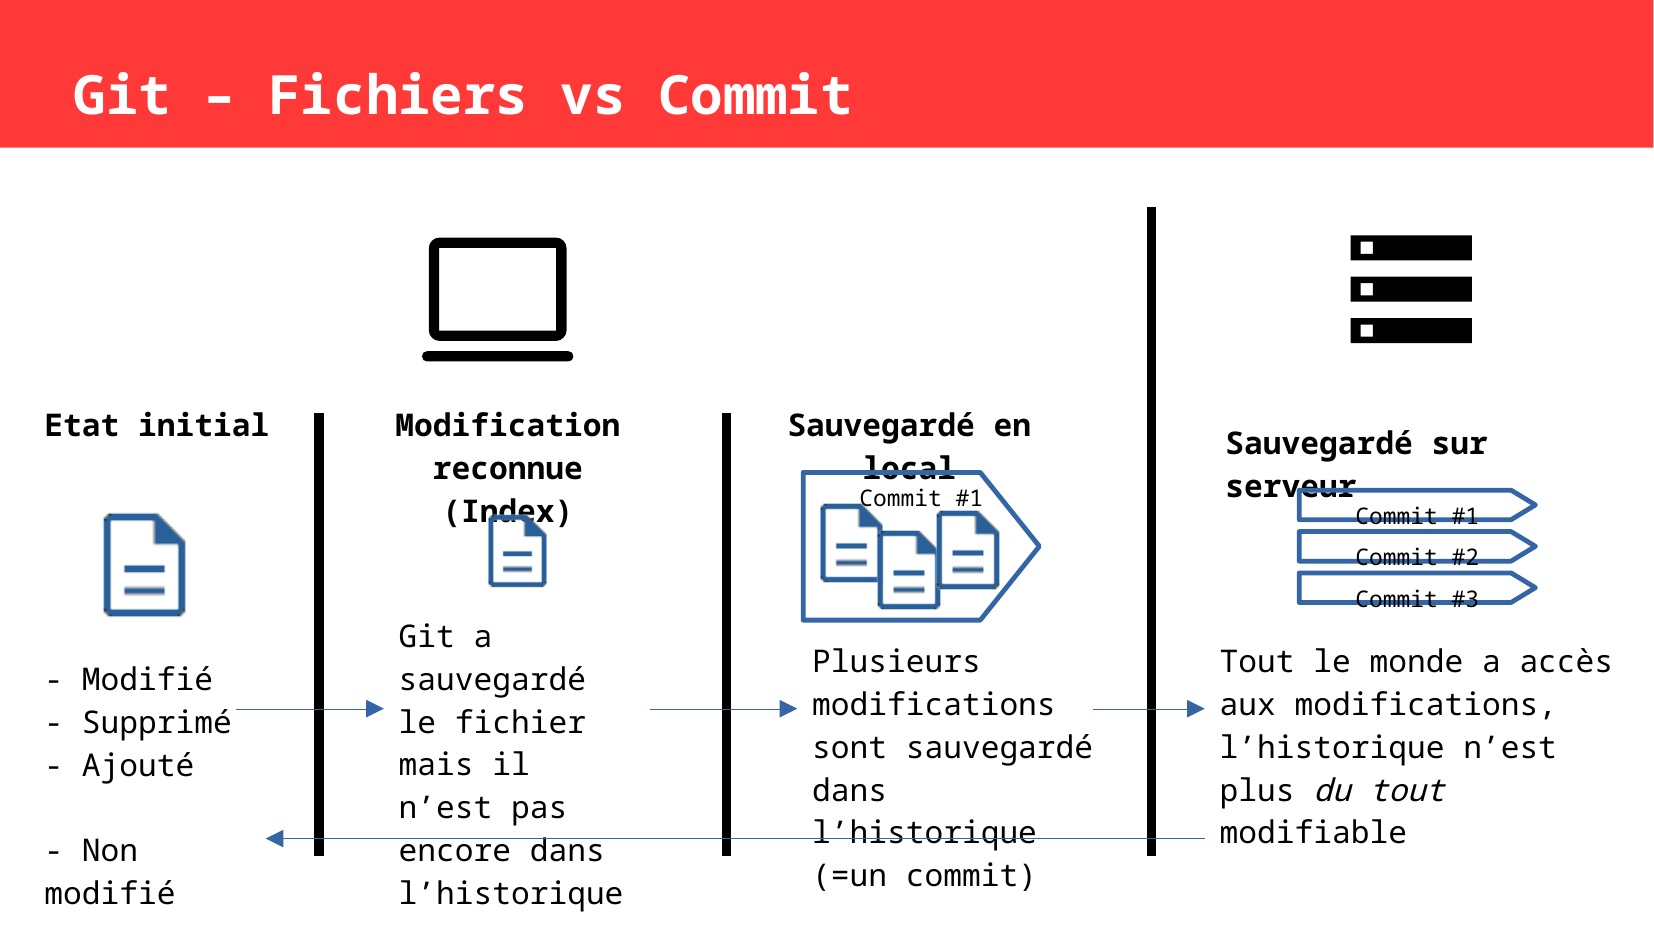

Git – Fichiers vs Commit
Etat initial
Modification reconnue (Index)
Sauvegardé en local
Sauvegardé sur serveur
Commit #1
Commit #1
Commit #2
Commit #3
Git a sauvegardé le fichier mais il n’est pas encore dans l’historique
Plusieurs modifications sont sauvegardé dans l’historique (=un commit)
Tout le monde a accès aux modifications, l’historique n’est plus du tout modifiable
- Modifié
- Supprimé
- Ajouté
- Non modifié